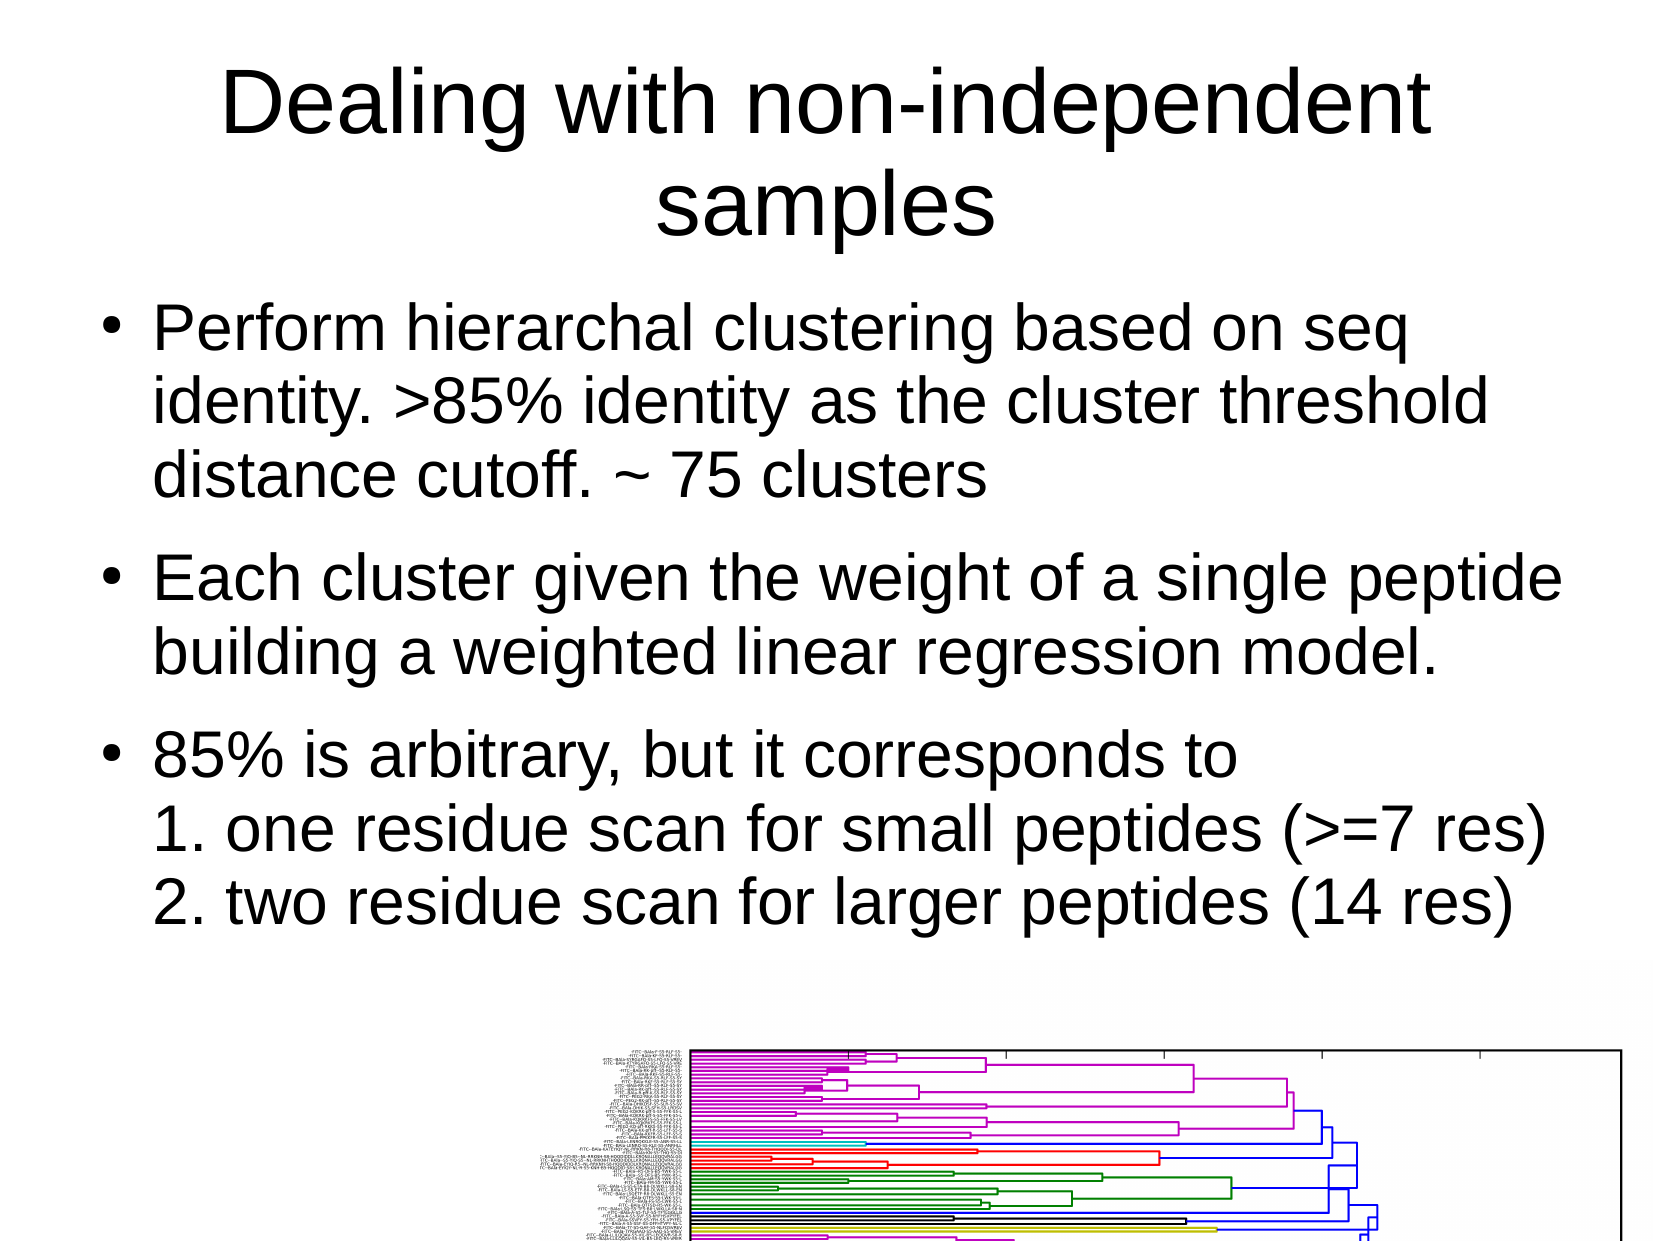

# Dealing with non-independent samples
Perform hierarchal clustering based on seq identity. >85% identity as the cluster threshold distance cutoff. ~ 75 clusters
Each cluster given the weight of a single peptide building a weighted linear regression model.
85% is arbitrary, but it corresponds to
1. one residue scan for small peptides (>=7 res)
2. two residue scan for larger peptides (14 res)